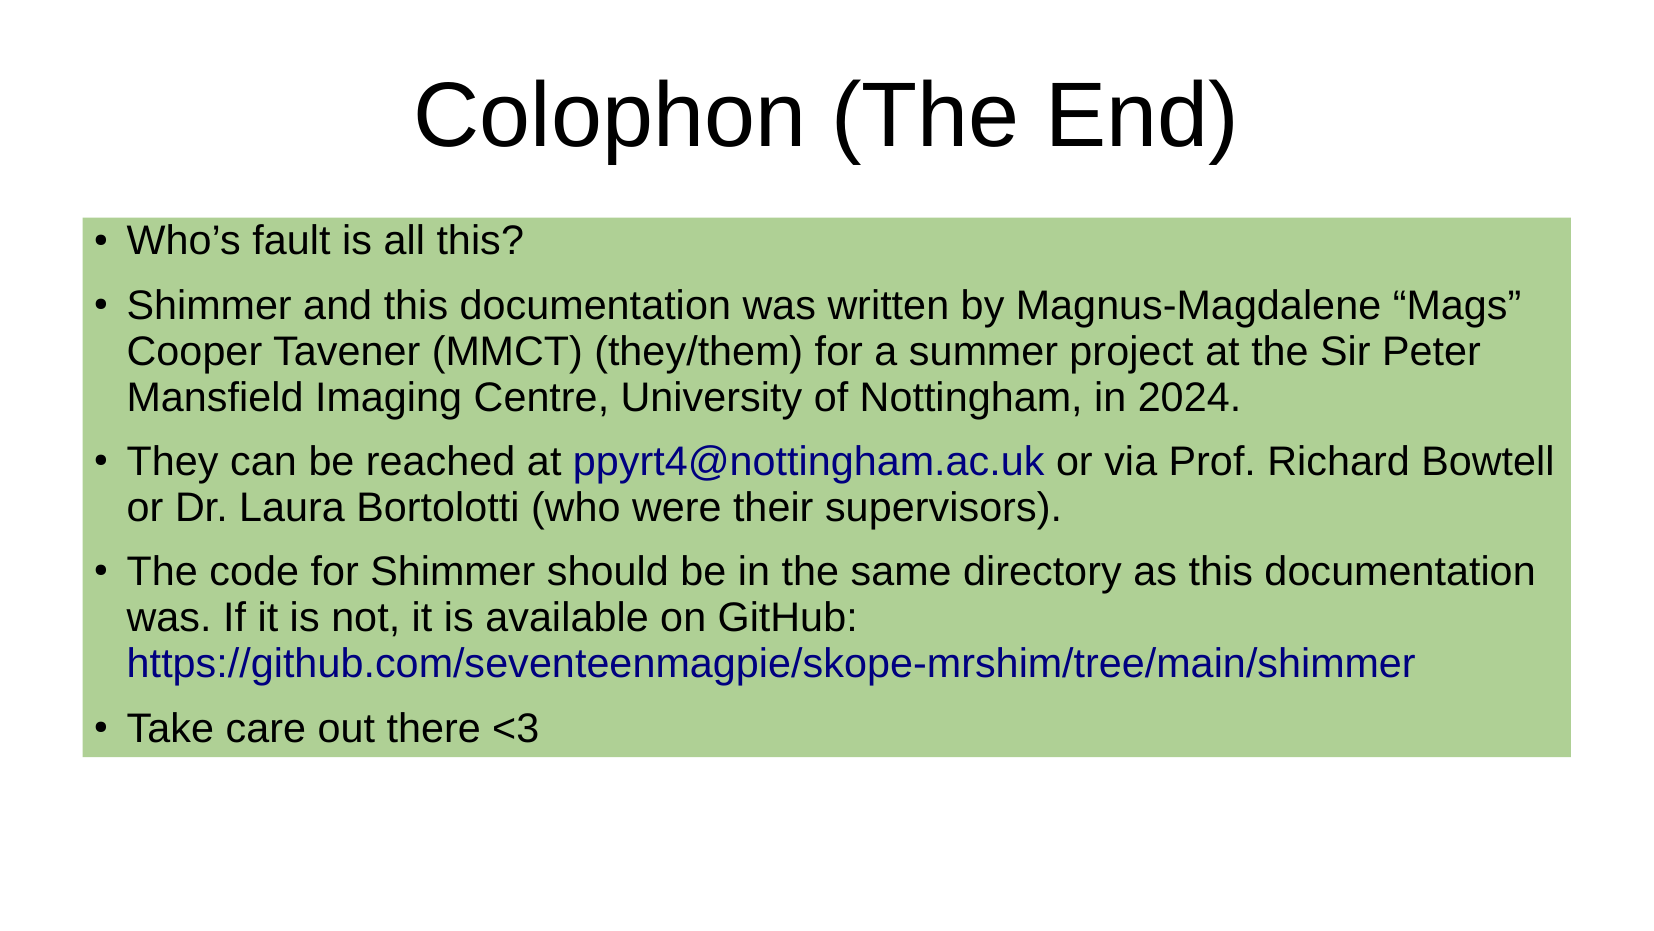

# Colophon (The End)
Who’s fault is all this?
Shimmer and this documentation was written by Magnus-Magdalene “Mags” Cooper Tavener (MMCT) (they/them) for a summer project at the Sir Peter Mansfield Imaging Centre, University of Nottingham, in 2024.
They can be reached at ppyrt4@nottingham.ac.uk or via Prof. Richard Bowtell or Dr. Laura Bortolotti (who were their supervisors).
The code for Shimmer should be in the same directory as this documentation was. If it is not, it is available on GitHub: https://github.com/seventeenmagpie/skope-mrshim/tree/main/shimmer
Take care out there <3